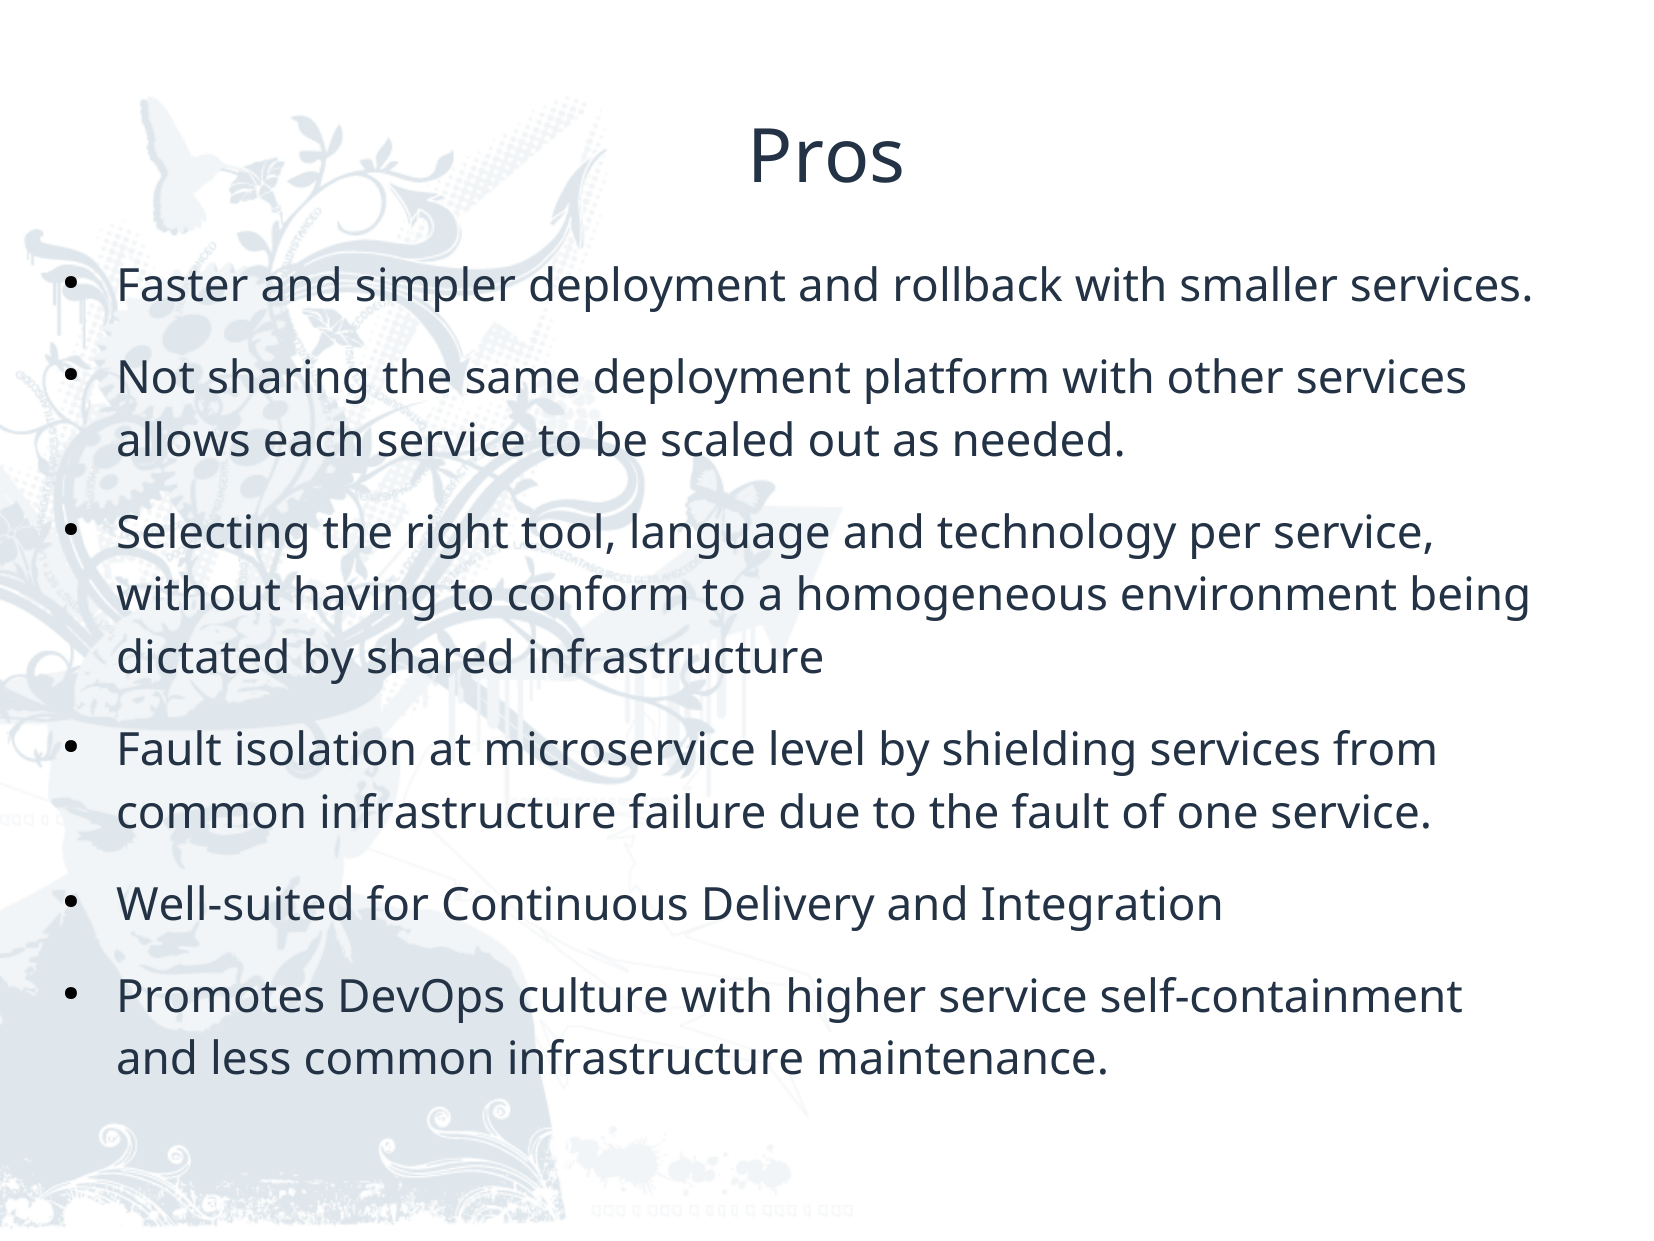

# Pros
Faster and simpler deployment and rollback with smaller services.
Not sharing the same deployment platform with other services allows each service to be scaled out as needed.
Selecting the right tool, language and technology per service, without having to conform to a homogeneous environment being dictated by shared infrastructure
Fault isolation at microservice level by shielding services from common infrastructure failure due to the fault of one service.
Well-suited for Continuous Delivery and Integration
Promotes DevOps culture with higher service self-containment and less common infrastructure maintenance.